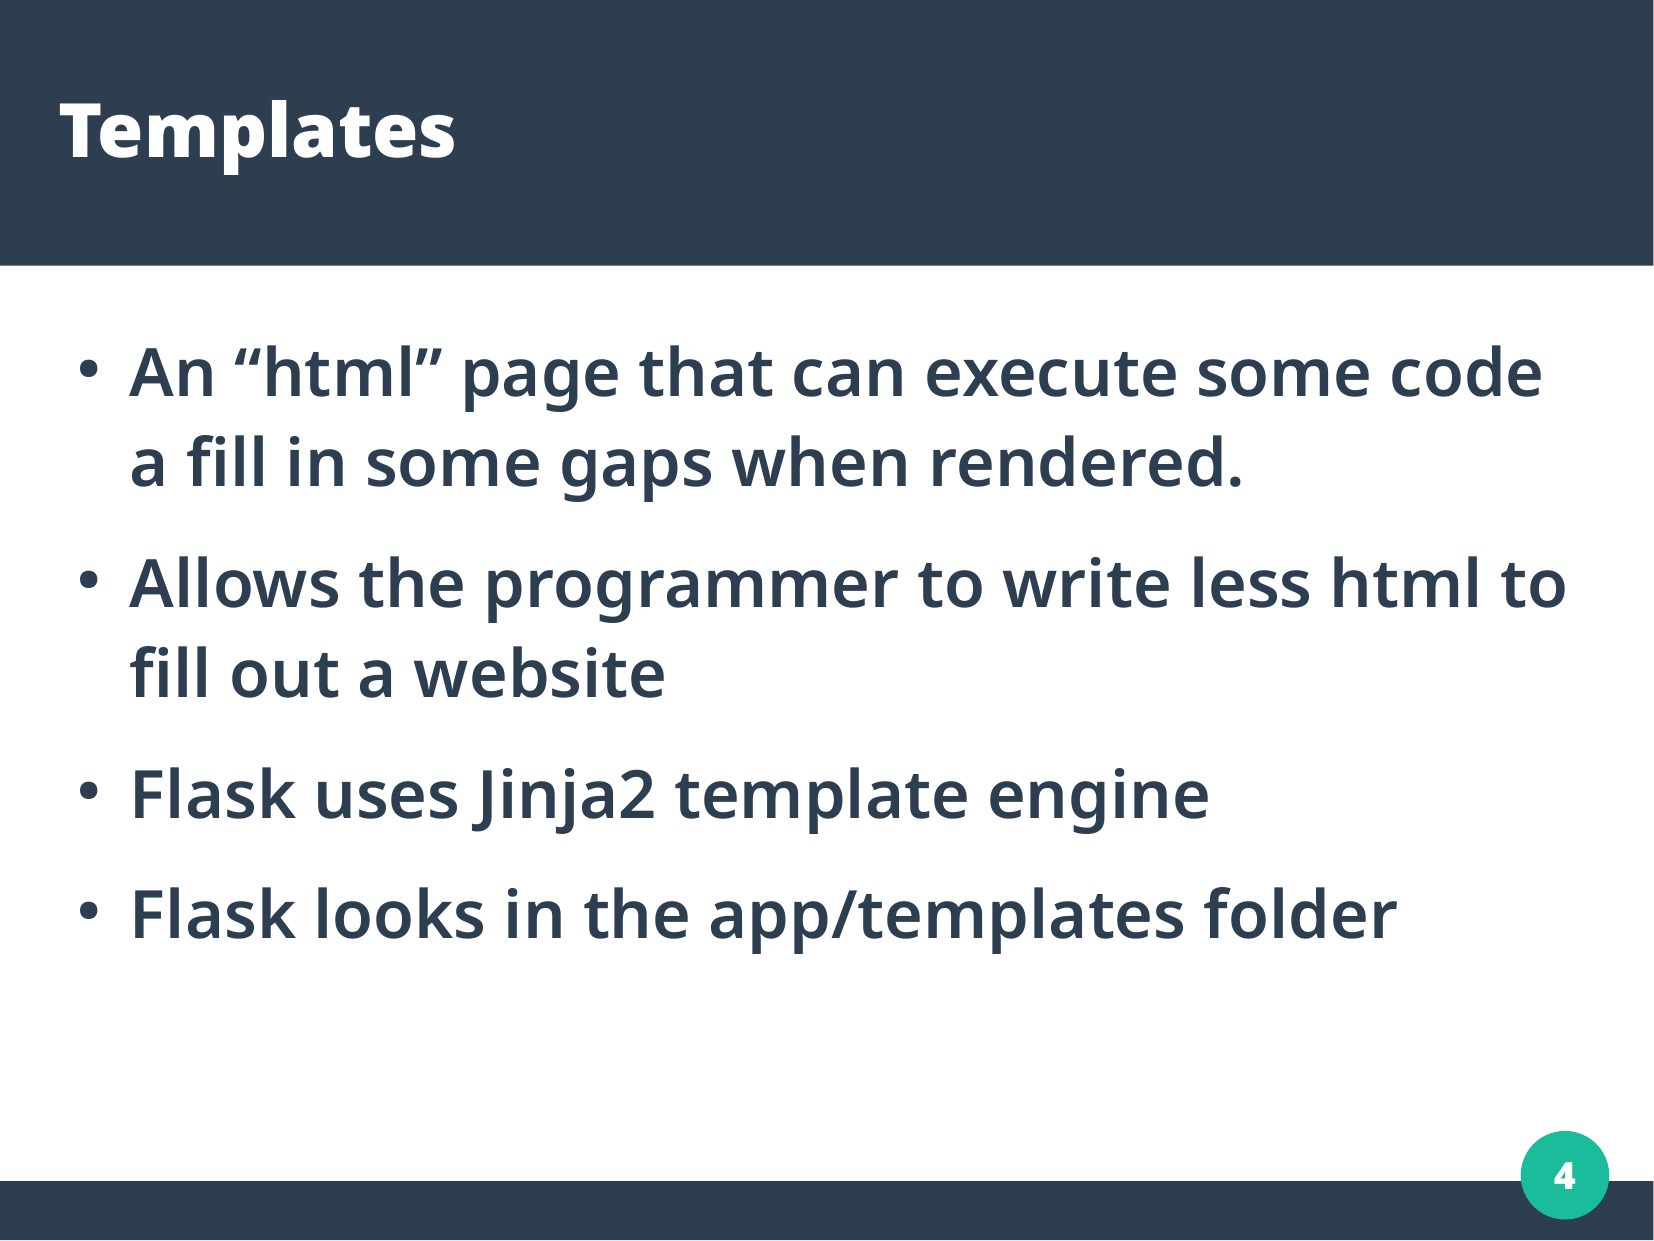

# Templates
An “html” page that can execute some code a fill in some gaps when rendered.
Allows the programmer to write less html to fill out a website
Flask uses Jinja2 template engine
Flask looks in the app/templates folder
4